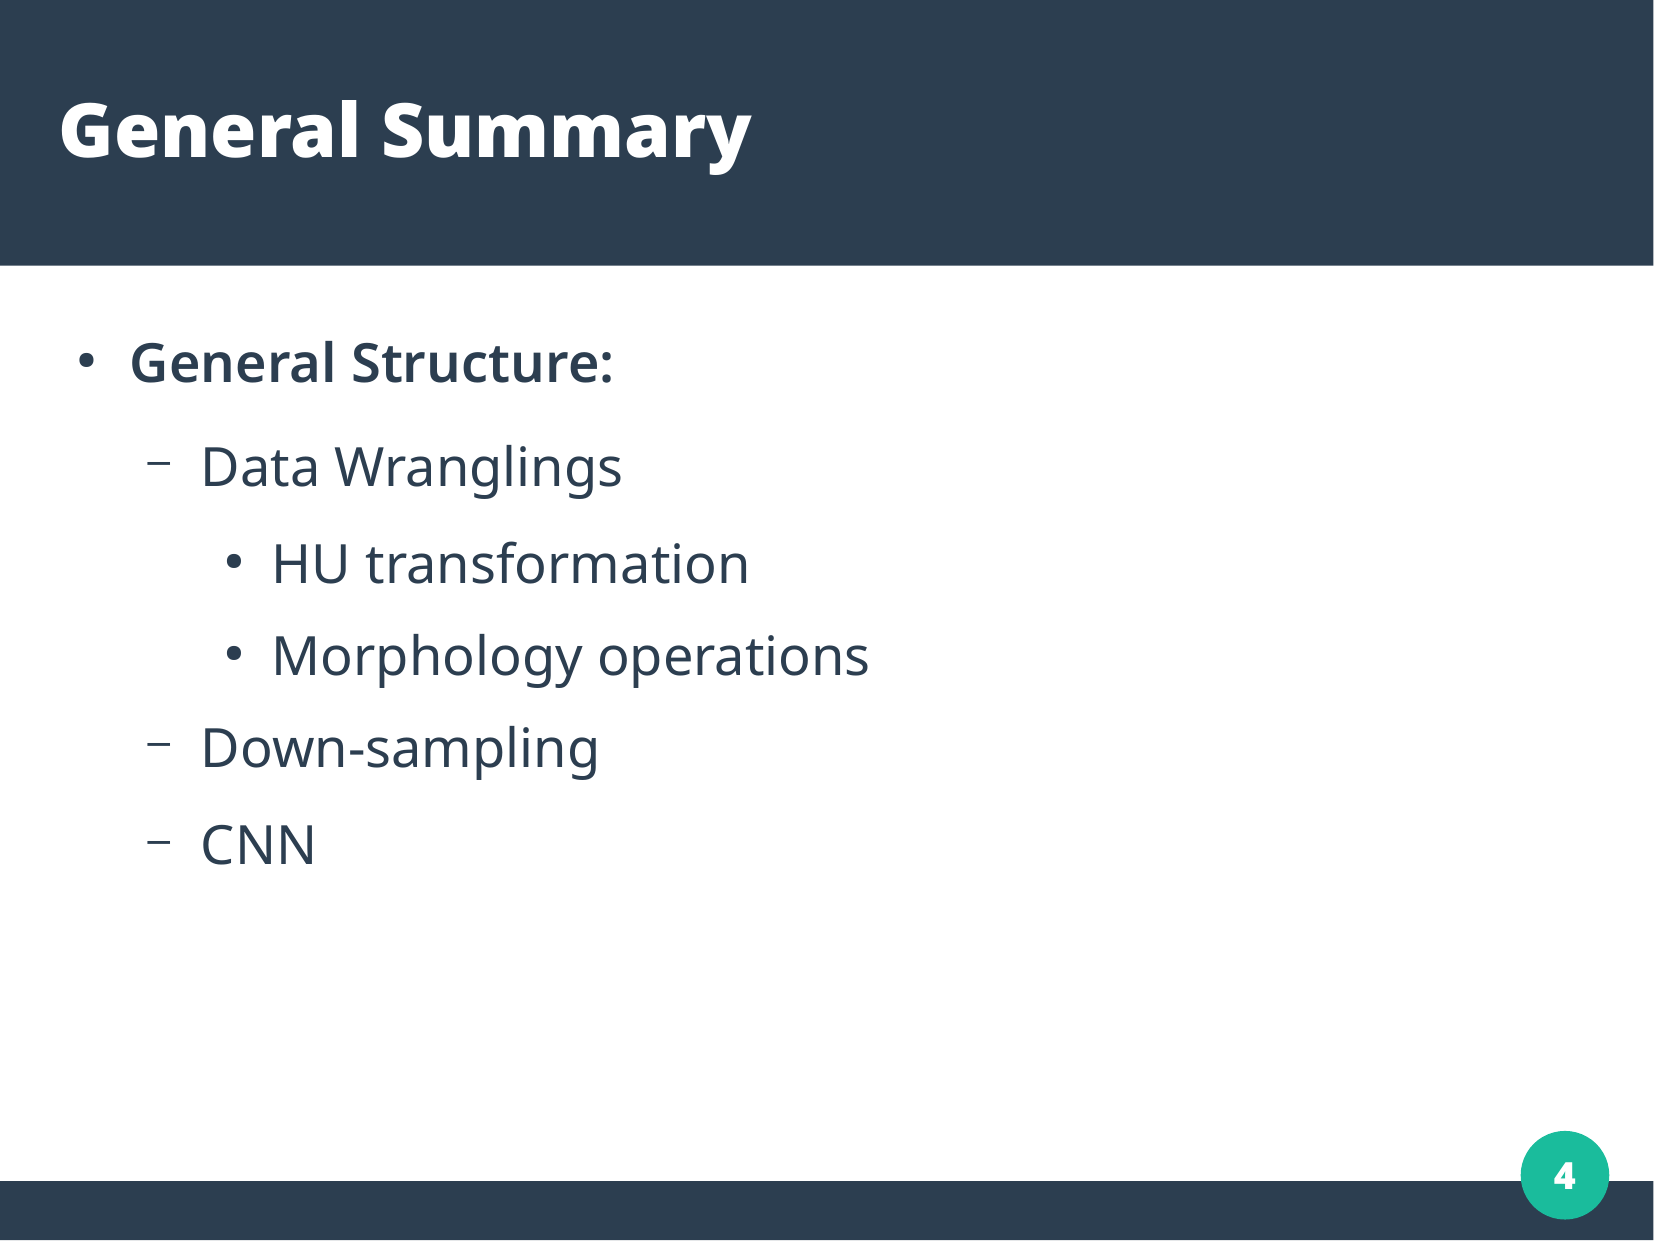

# General Summary
General Structure:
Data Wranglings
HU transformation
Morphology operations
Down-sampling
CNN
4